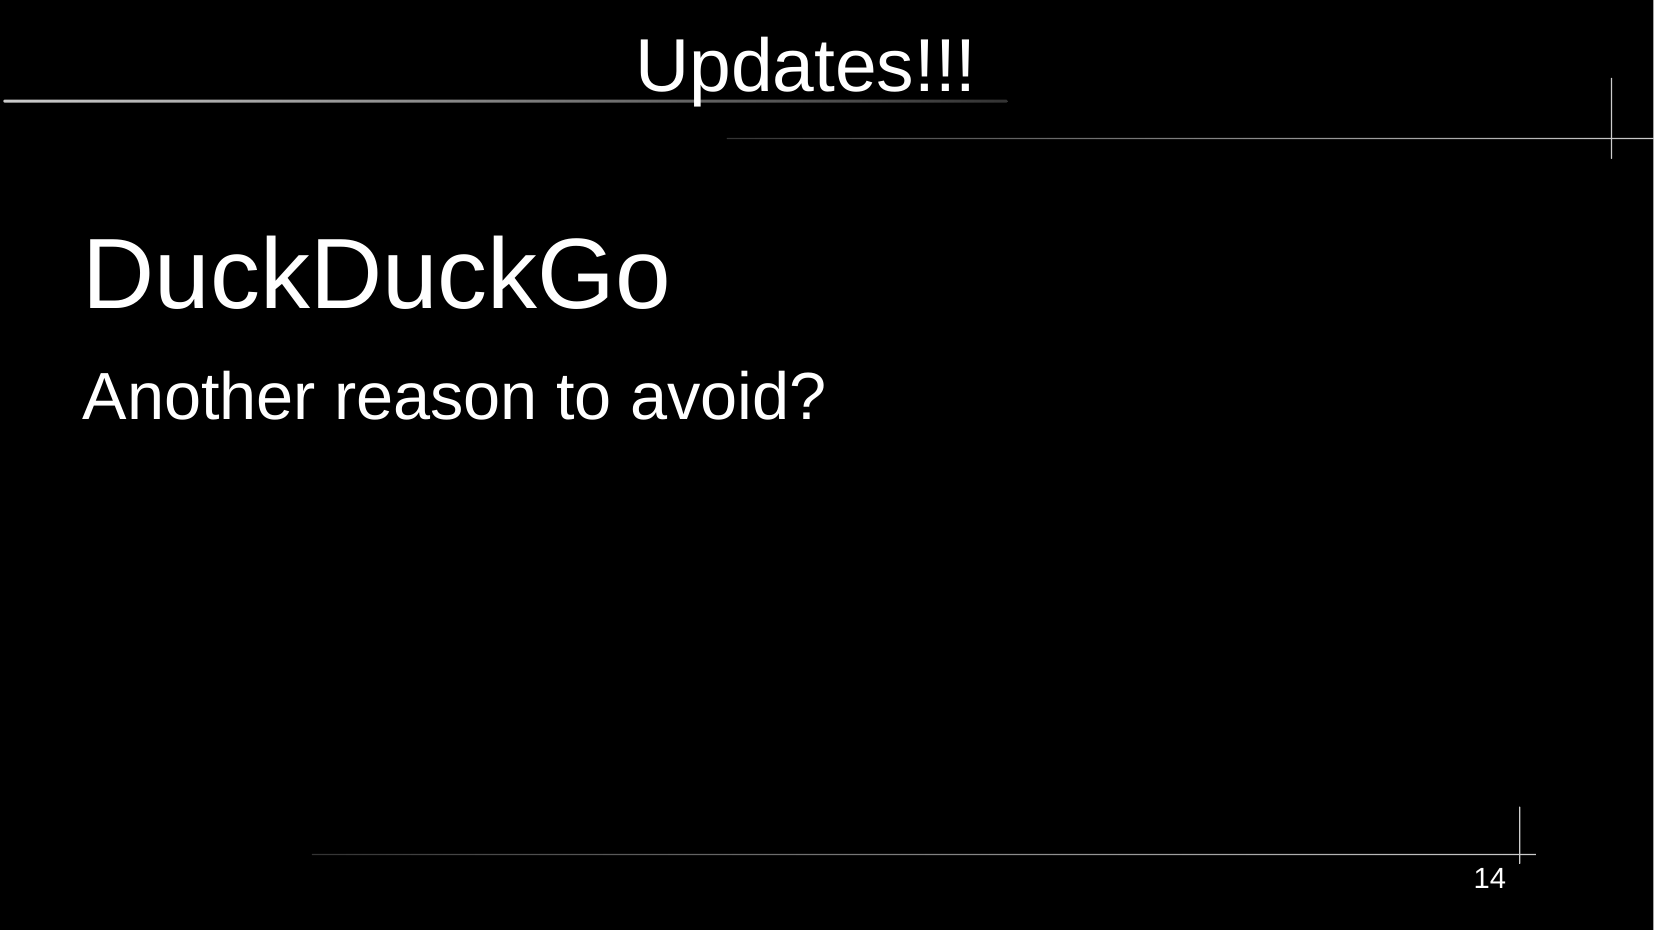

# Updates!!!
DuckDuckGo
Another reason to avoid?
14